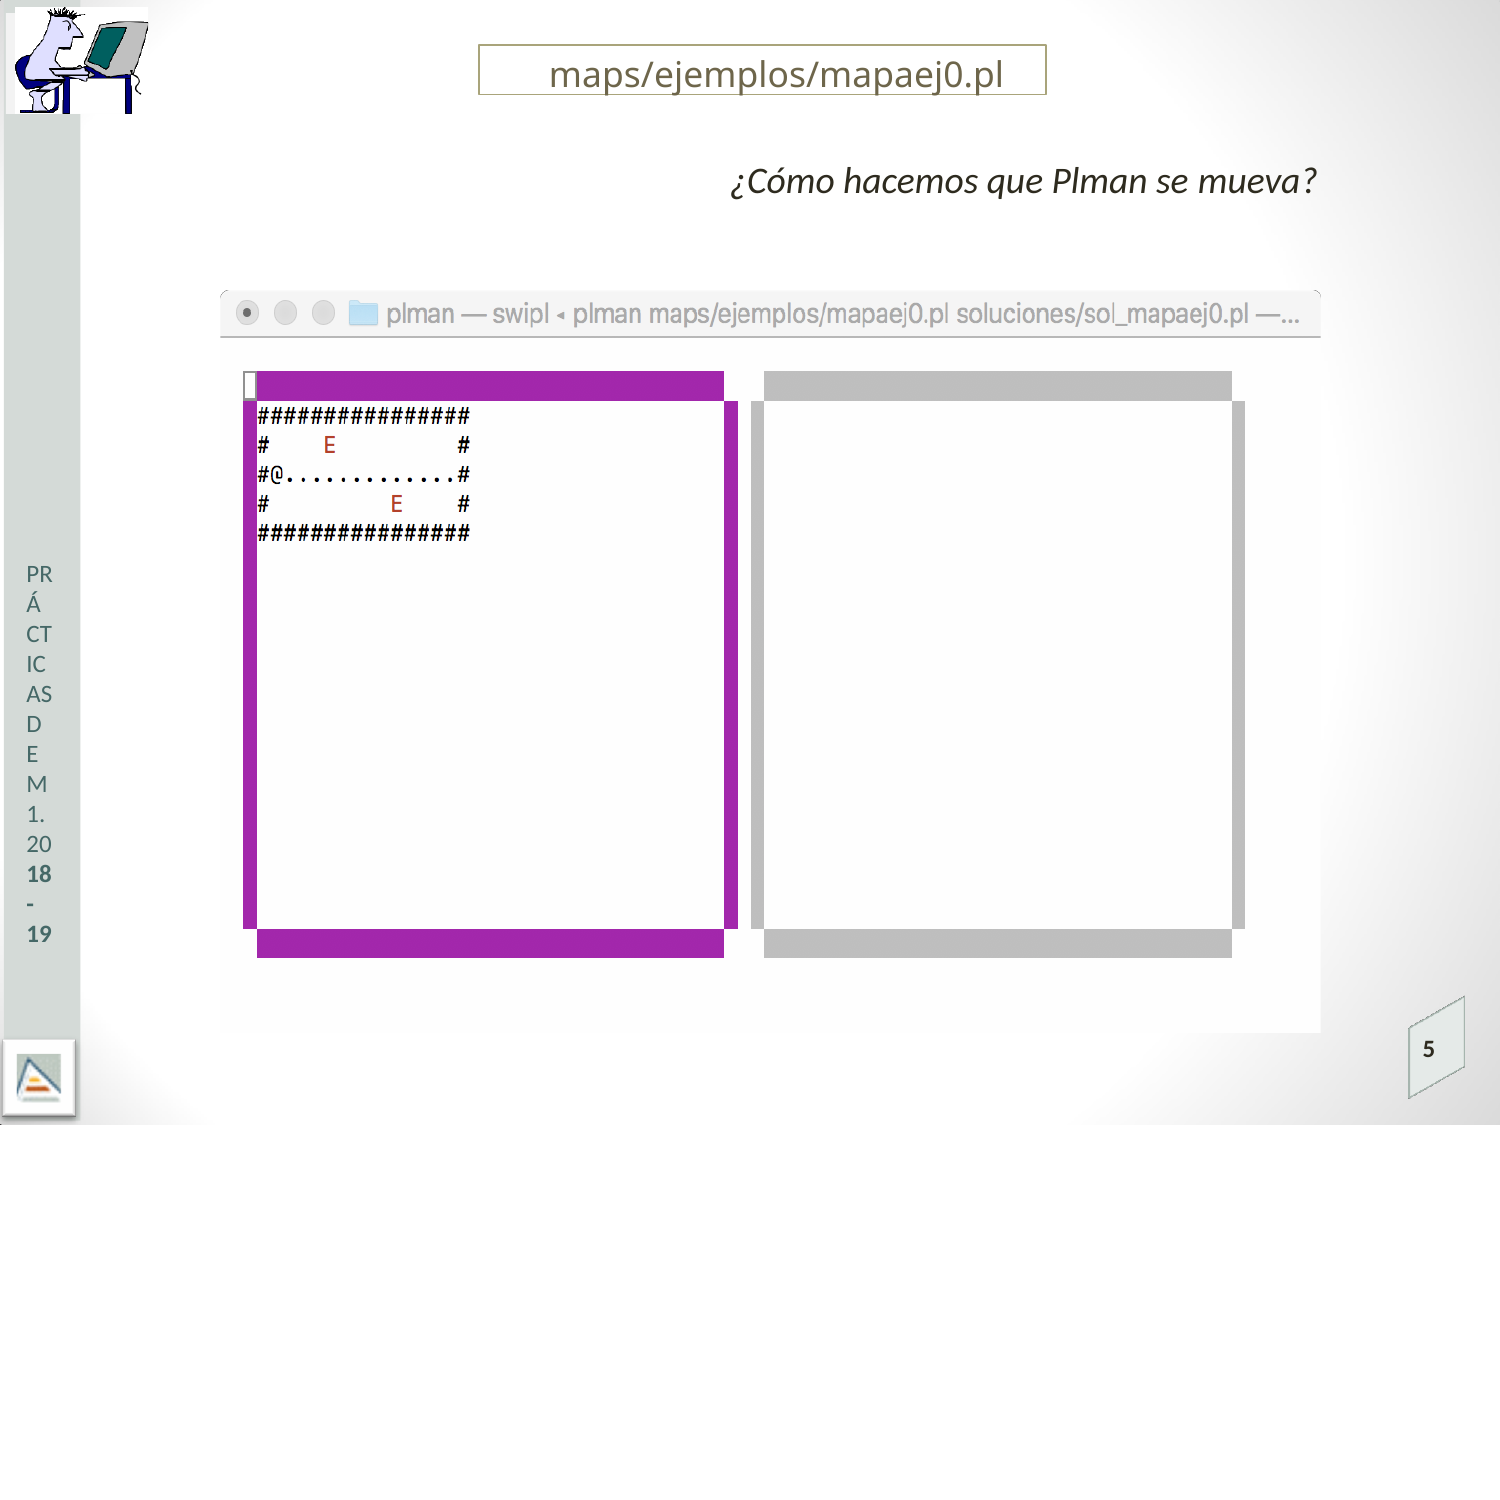

maps/ejemplos/mapaej0.pl
¿Cómo hacemos que Plman se mueva?
PRÁCTICAS DE M1. 2018-19